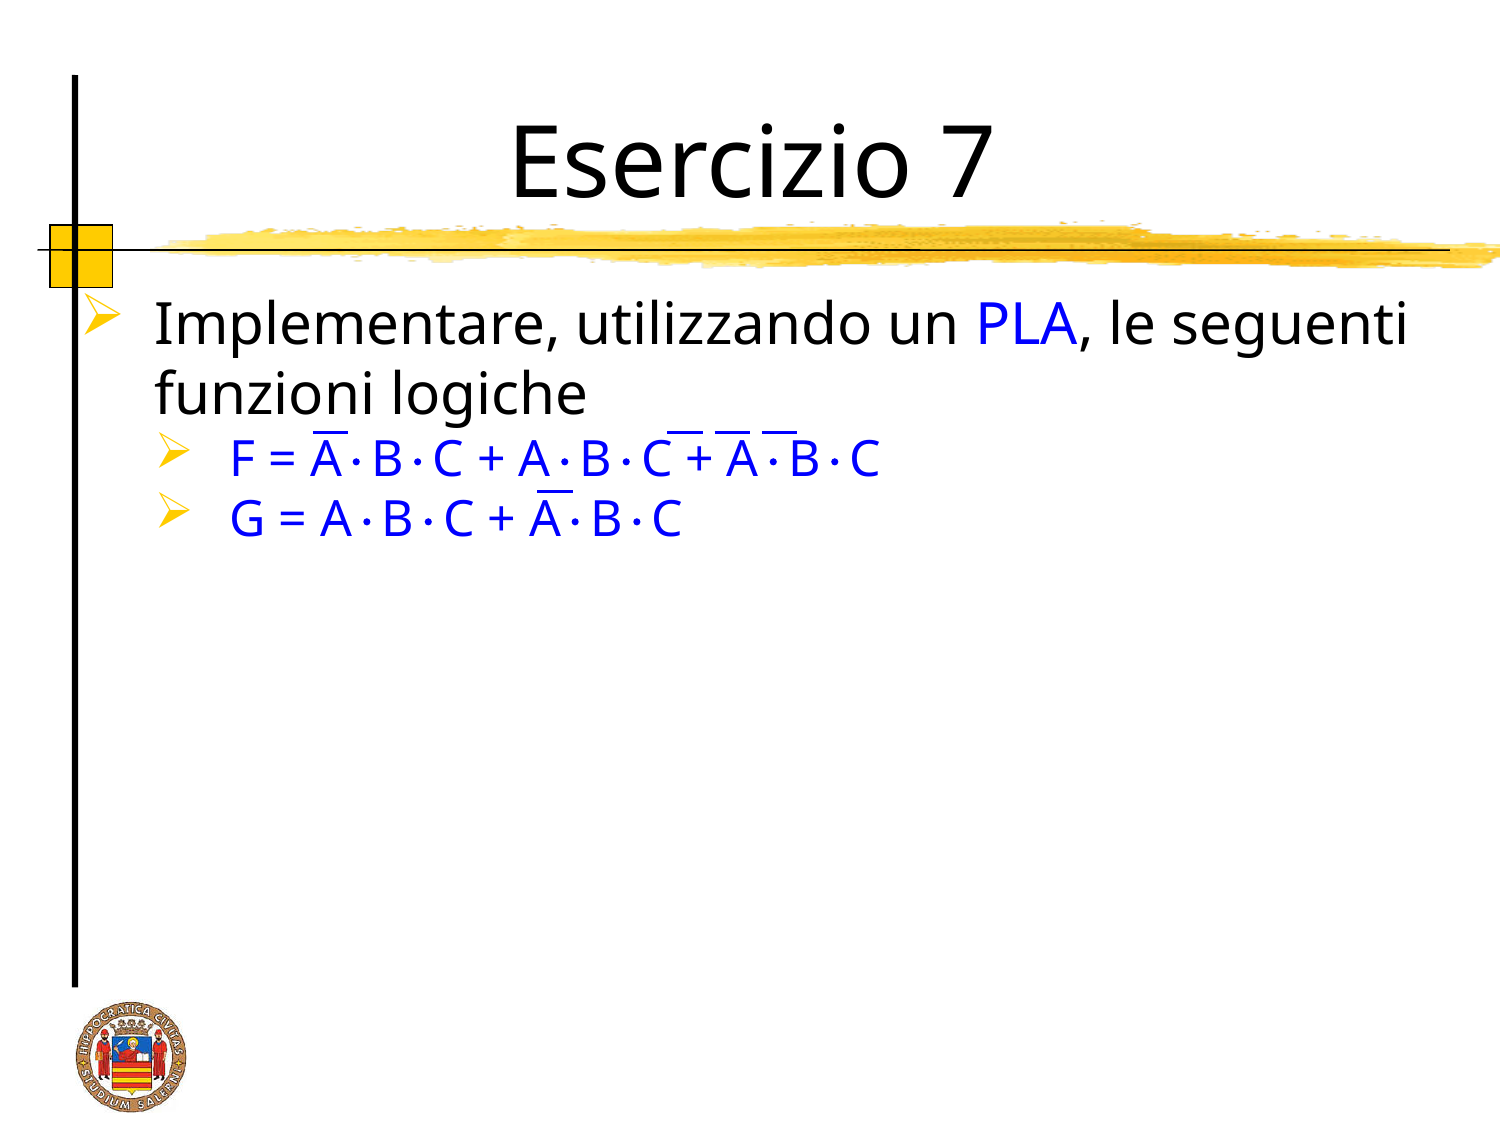

# Esercizio 7
Implementare, utilizzando un PLA, le seguenti funzioni logiche
F = ABC + ABC + ABC
G = ABC + ABC